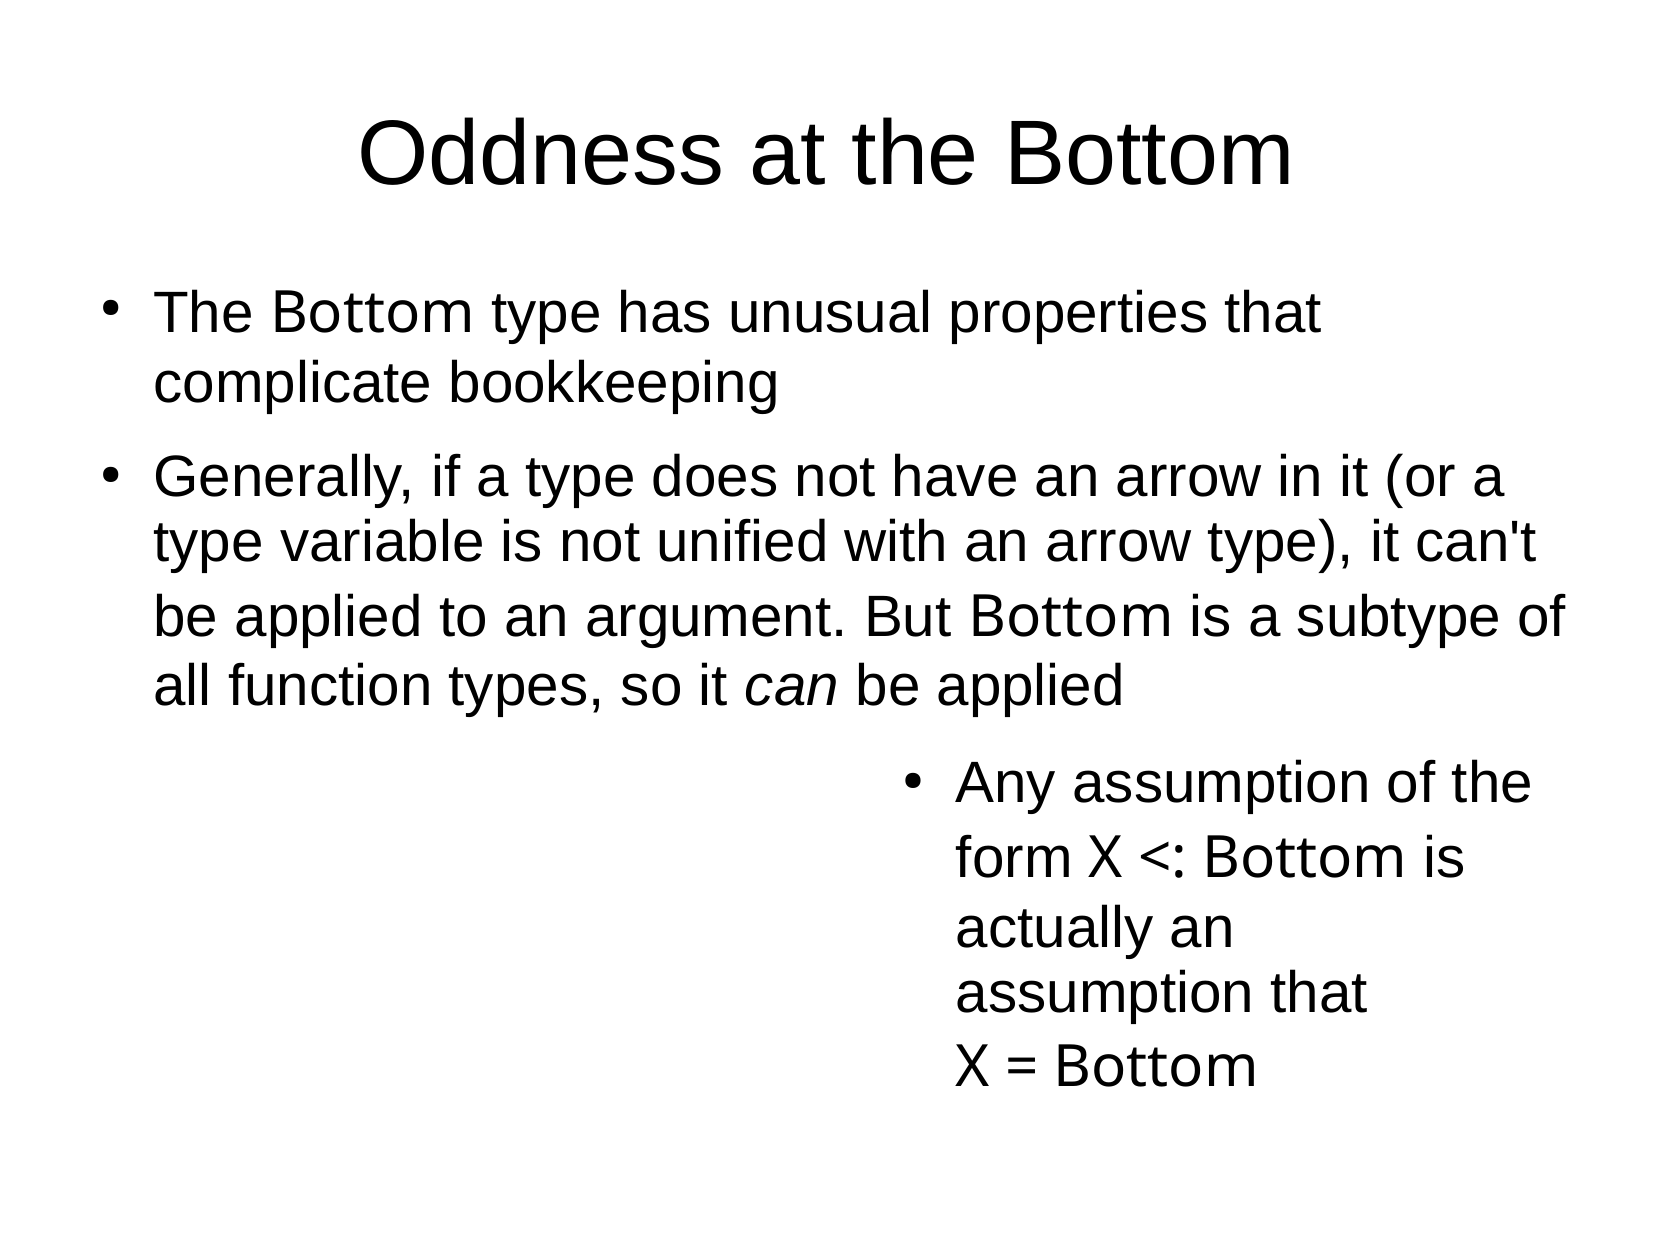

# Oddness at the Bottom
The Bottom type has unusual properties that complicate bookkeeping
Generally, if a type does not have an arrow in it (or a type variable is not unified with an arrow type), it can't be applied to an argument. But Bottom is a subtype of all function types, so it can be applied
Any assumption of the form X <: Bottom is actually an assumption that
X = Bottom